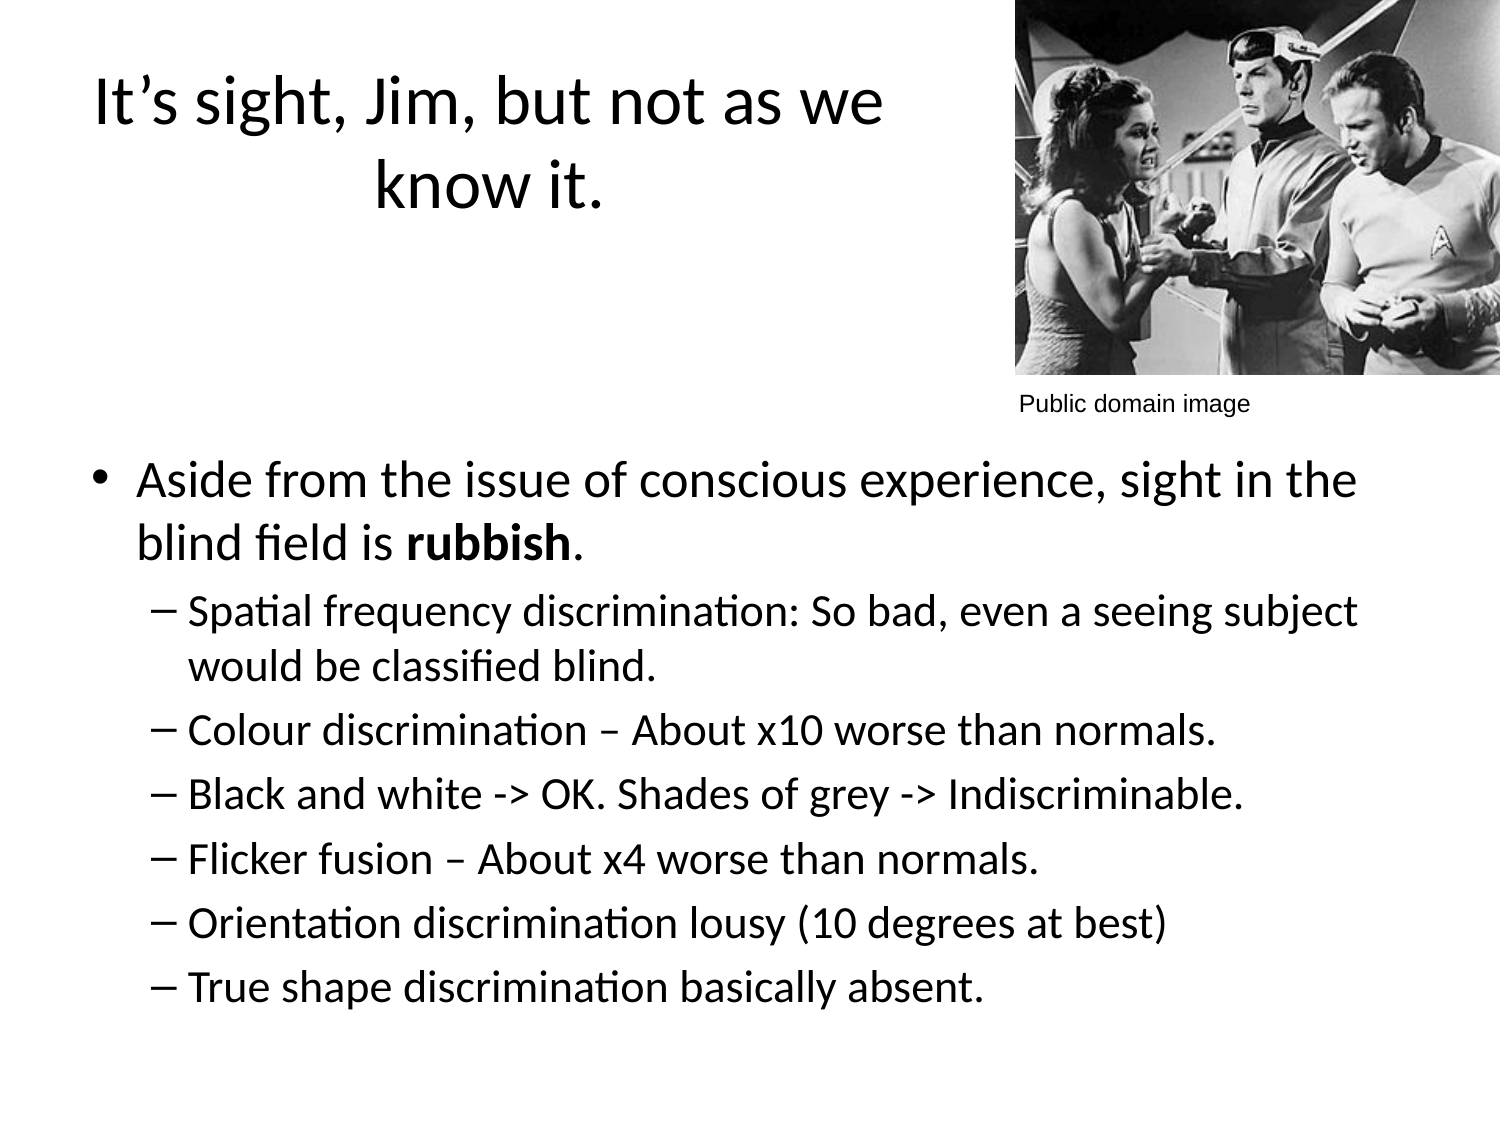

# It’s sight, Jim, but not as we know it.
Public domain image
Aside from the issue of conscious experience, sight in the blind field is rubbish.
Spatial frequency discrimination: So bad, even a seeing subject would be classified blind.
Colour discrimination – About x10 worse than normals.
Black and white -> OK. Shades of grey -> Indiscriminable.
Flicker fusion – About x4 worse than normals.
Orientation discrimination lousy (10 degrees at best)
True shape discrimination basically absent.